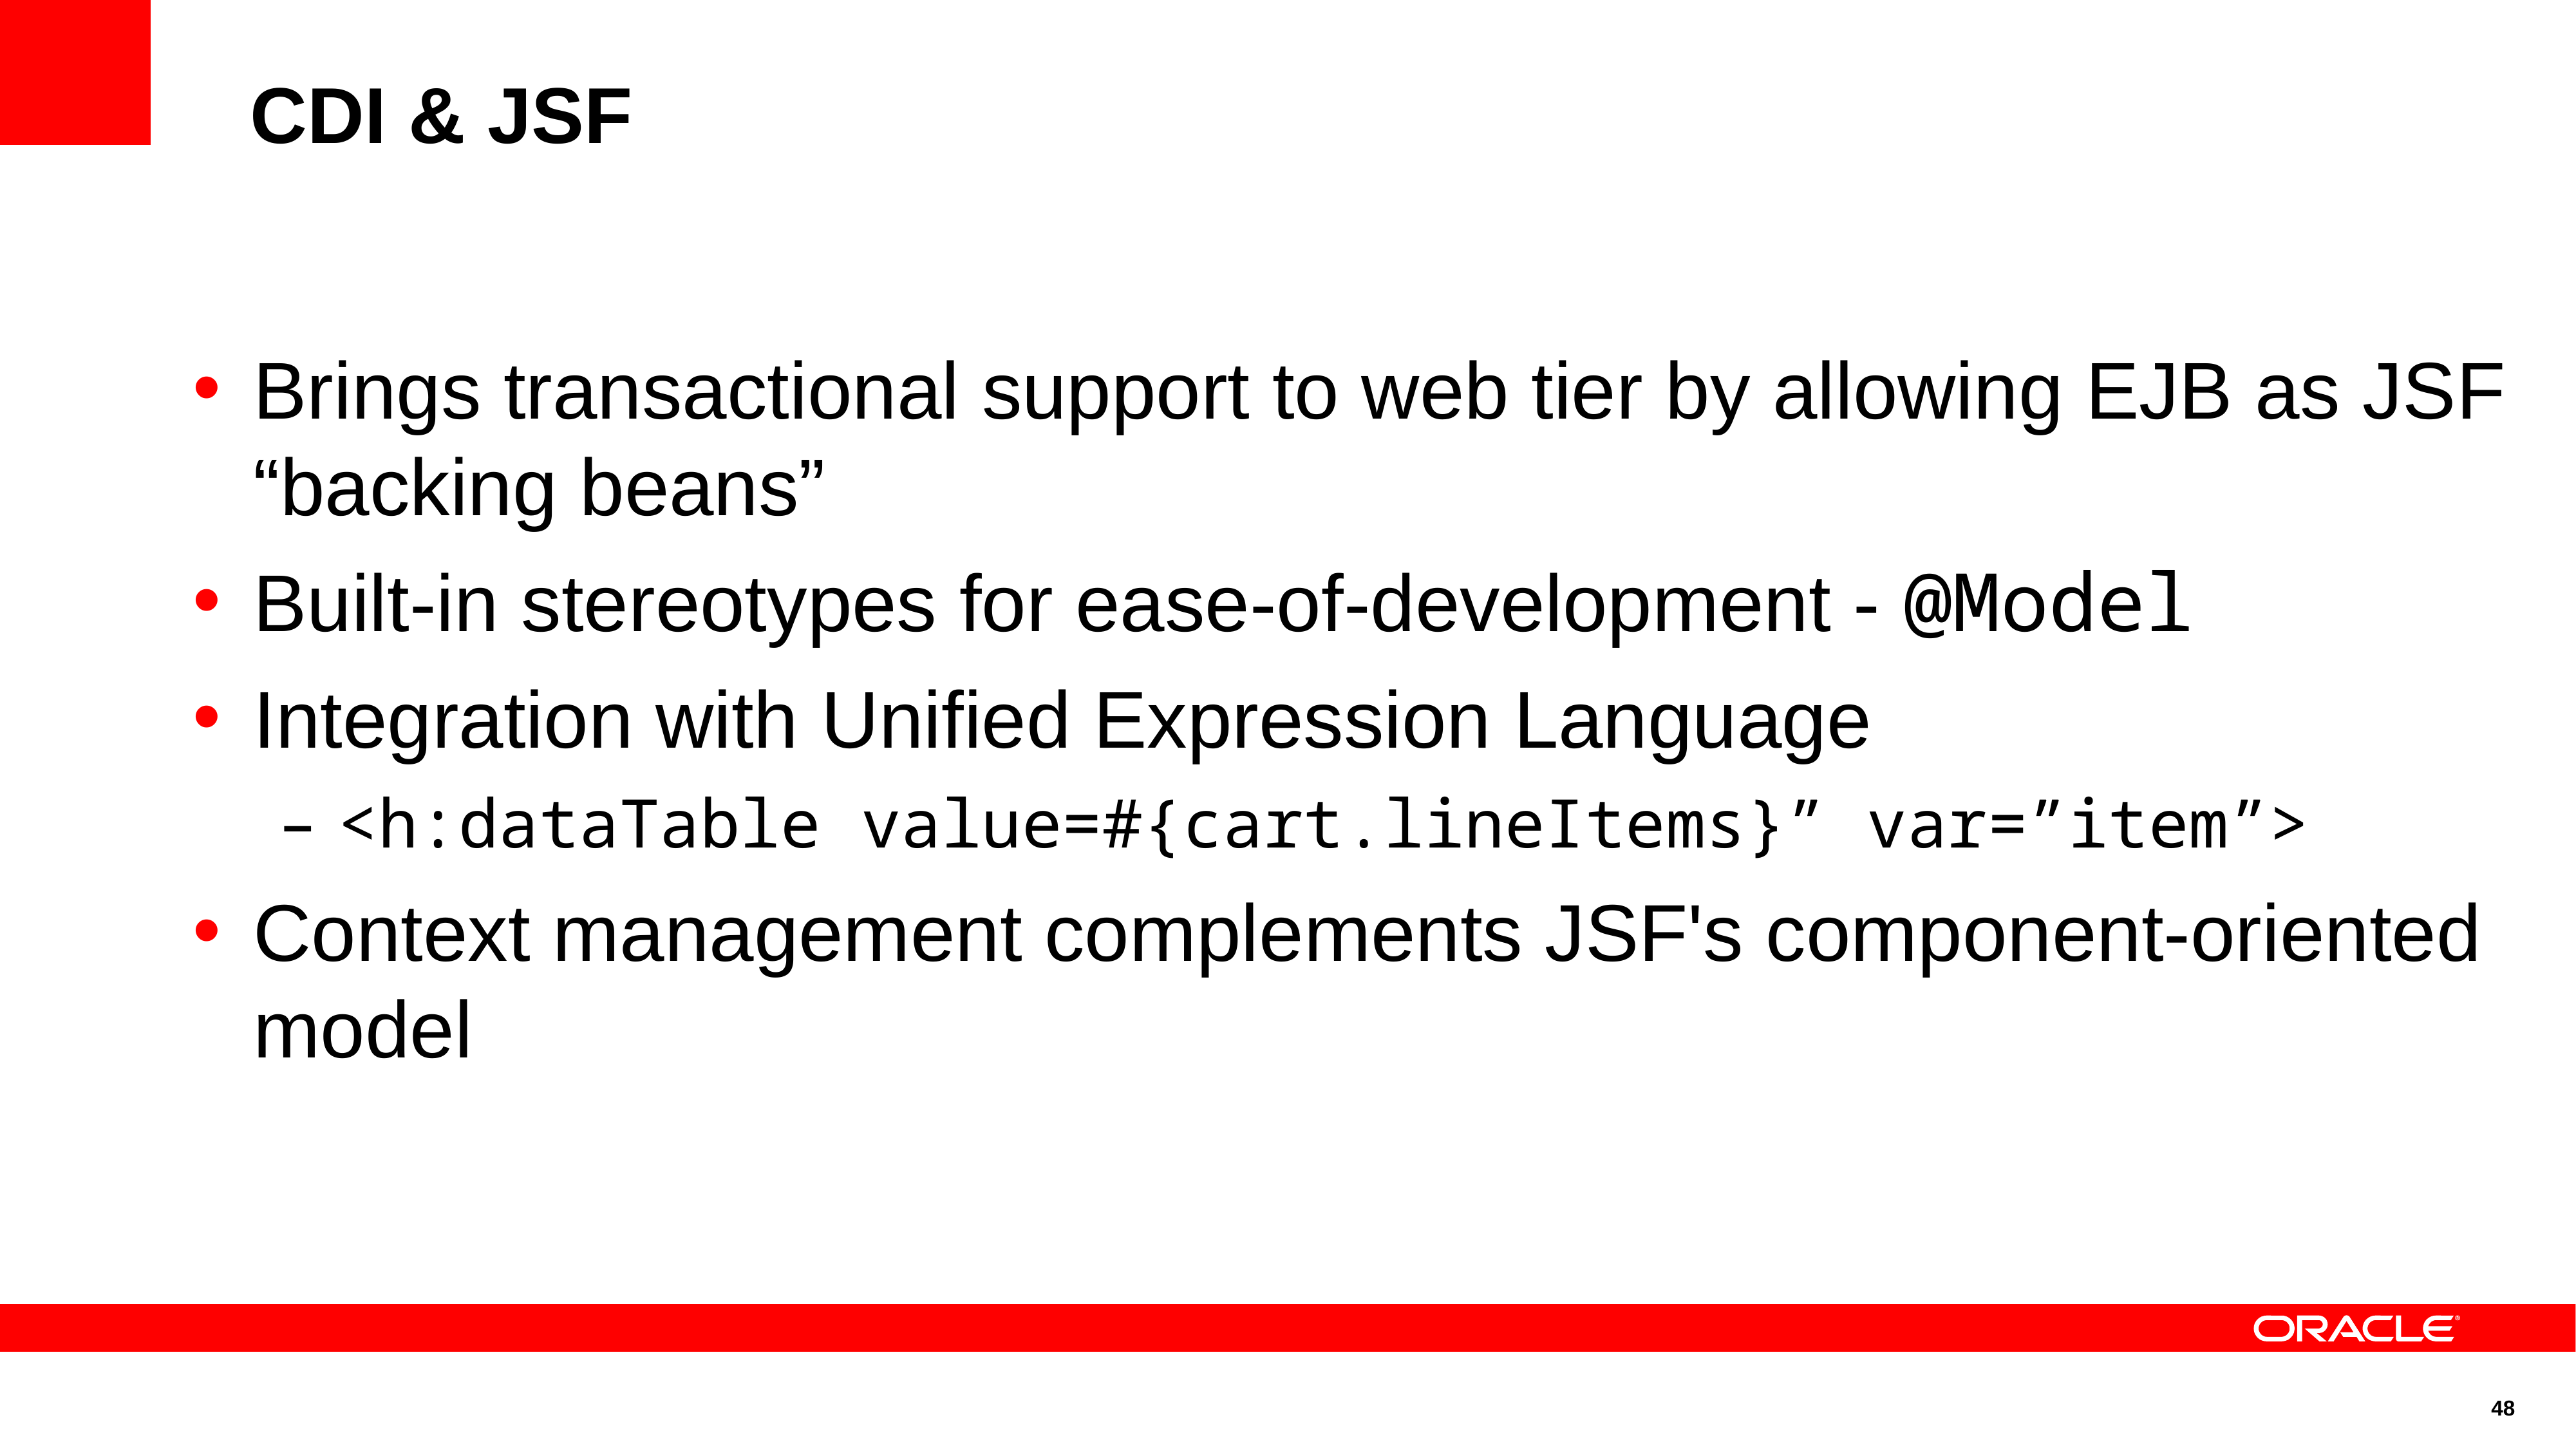

# CDI & JSF
Brings transactional support to web tier by allowing EJB as JSF “backing beans”
Built-in stereotypes for ease-of-development - @Model
Integration with Unified Expression Language
<h:dataTable value=#{cart.lineItems}” var=”item”>
Context management complements JSF's component-oriented model